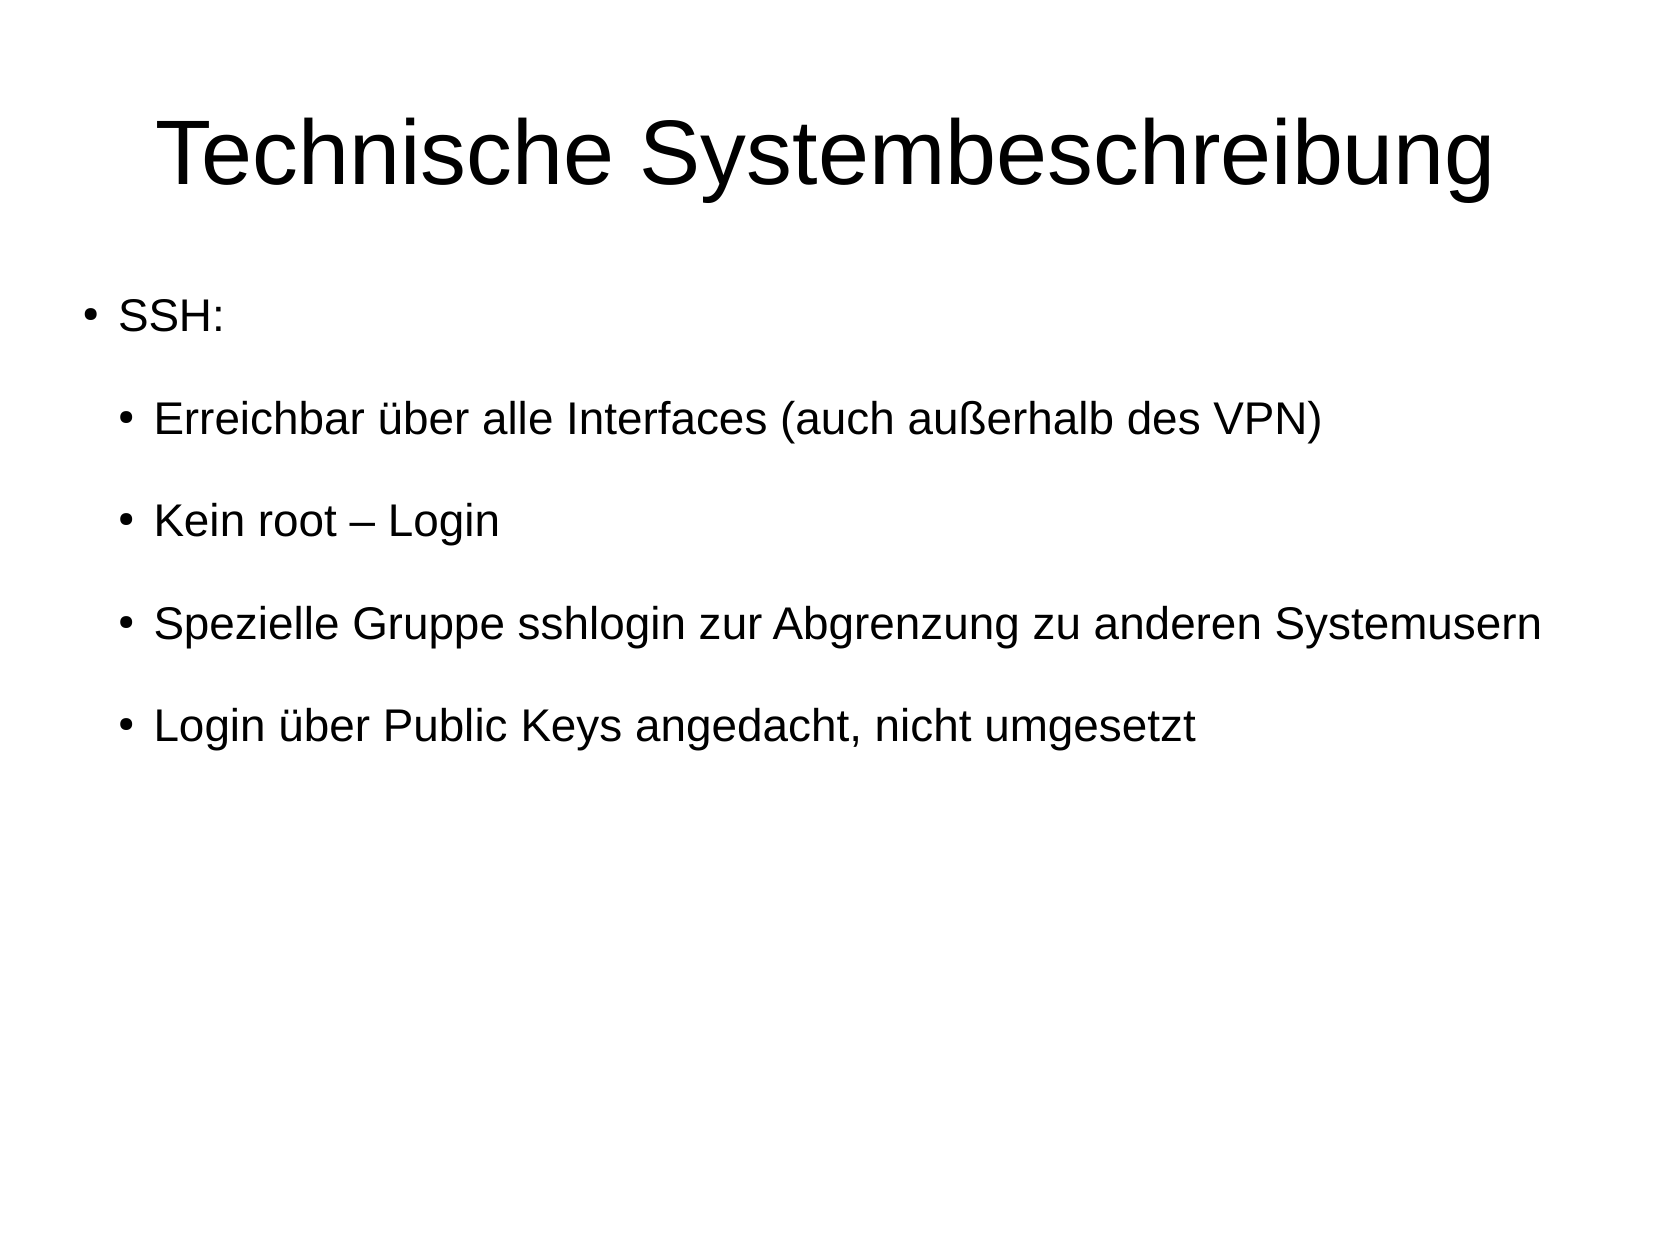

# Technische Systembeschreibung
SSH:
Erreichbar über alle Interfaces (auch außerhalb des VPN)
Kein root – Login
Spezielle Gruppe sshlogin zur Abgrenzung zu anderen Systemusern
Login über Public Keys angedacht, nicht umgesetzt